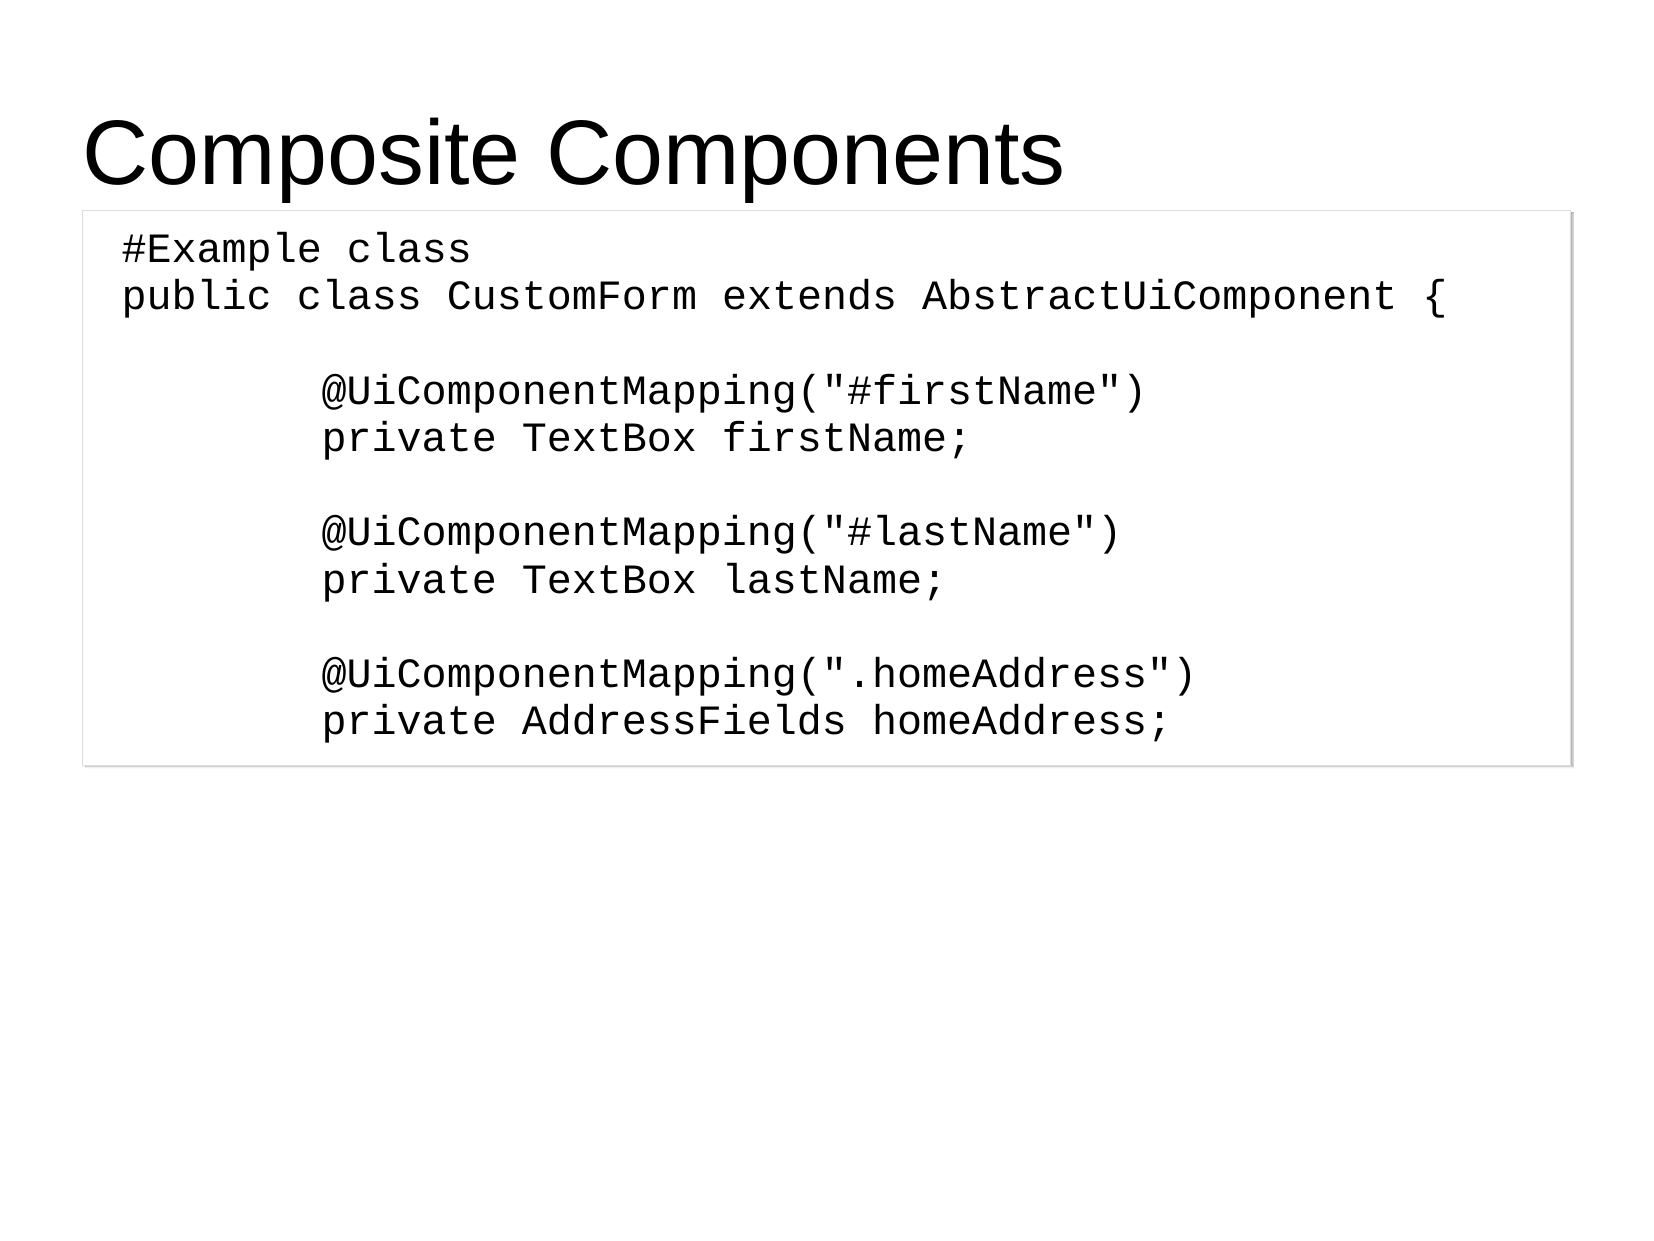

# Composite Components
#Example class
public class CustomForm extends AbstractUiComponent {
 @UiComponentMapping("#firstName")
 private TextBox firstName;
 @UiComponentMapping("#lastName")
 private TextBox lastName;
 @UiComponentMapping(".homeAddress")
 private AddressFields homeAddress;